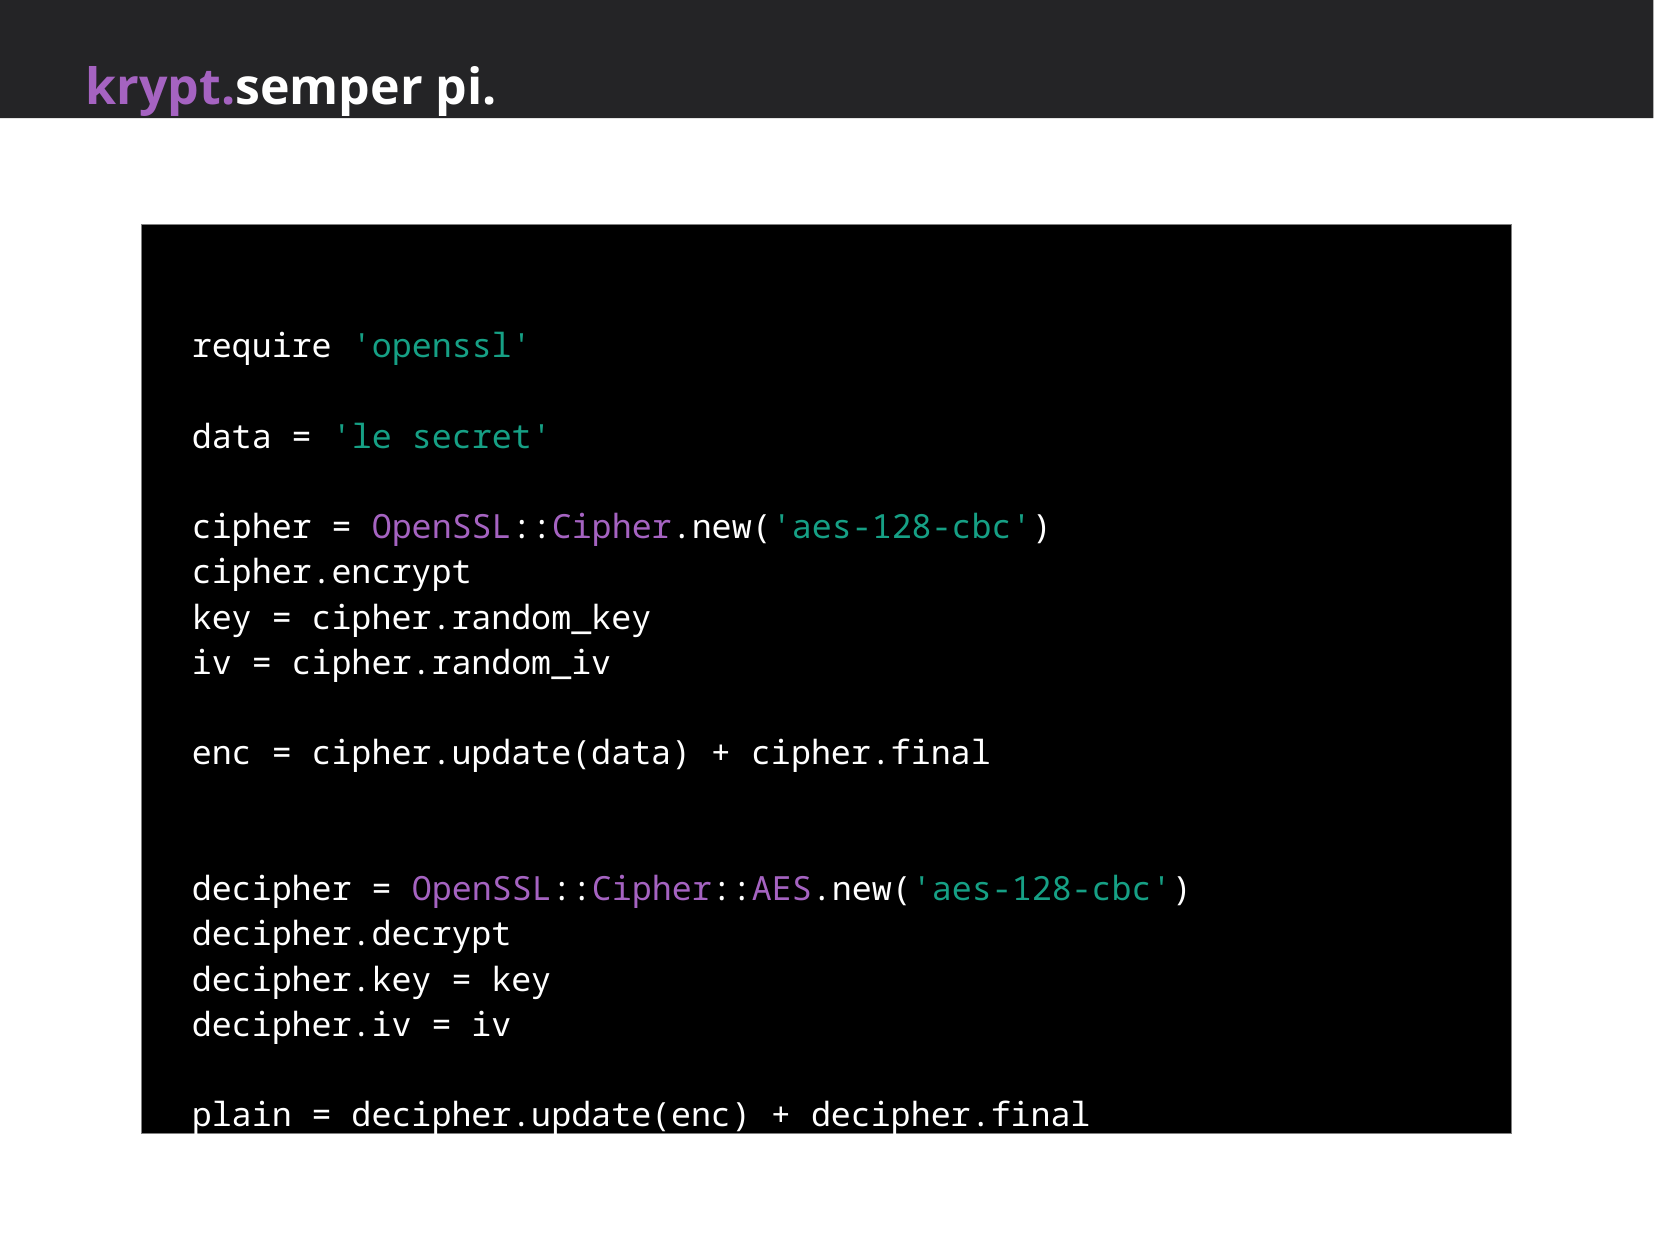

krypt.semper pi.
krypt first of all is a framework
require 'openssl'
data = 'le secret'
cipher = OpenSSL::Cipher.new('aes-128-cbc')
cipher.encrypt
key = cipher.random_key
iv = cipher.random_iv
enc = cipher.update(data) + cipher.final
decipher = OpenSSL::Cipher::AES.new('aes-128-cbc')
decipher.decrypt
decipher.key = key
decipher.iv = iv
plain = decipher.update(enc) + decipher.final